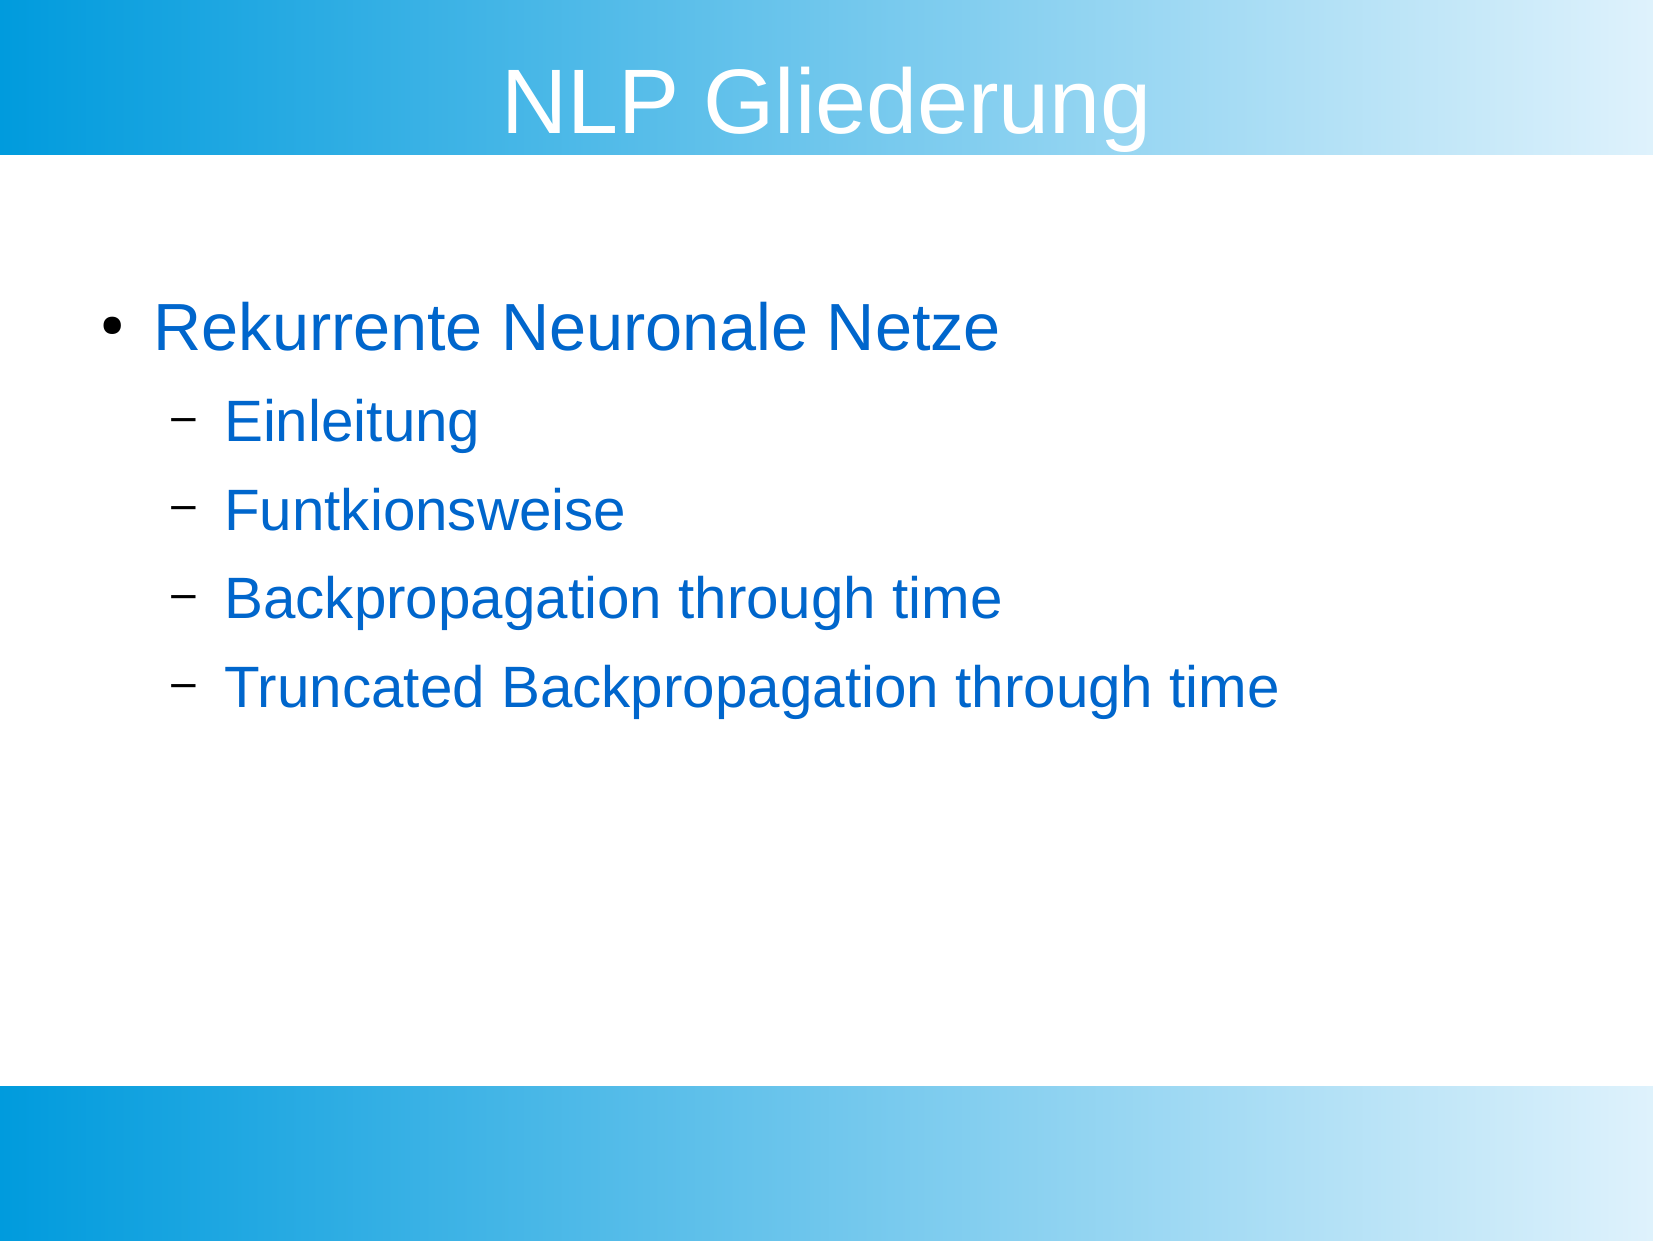

# NLP Gliederung
Rekurrente Neuronale Netze
Einleitung
Funtkionsweise
Backpropagation through time
Truncated Backpropagation through time